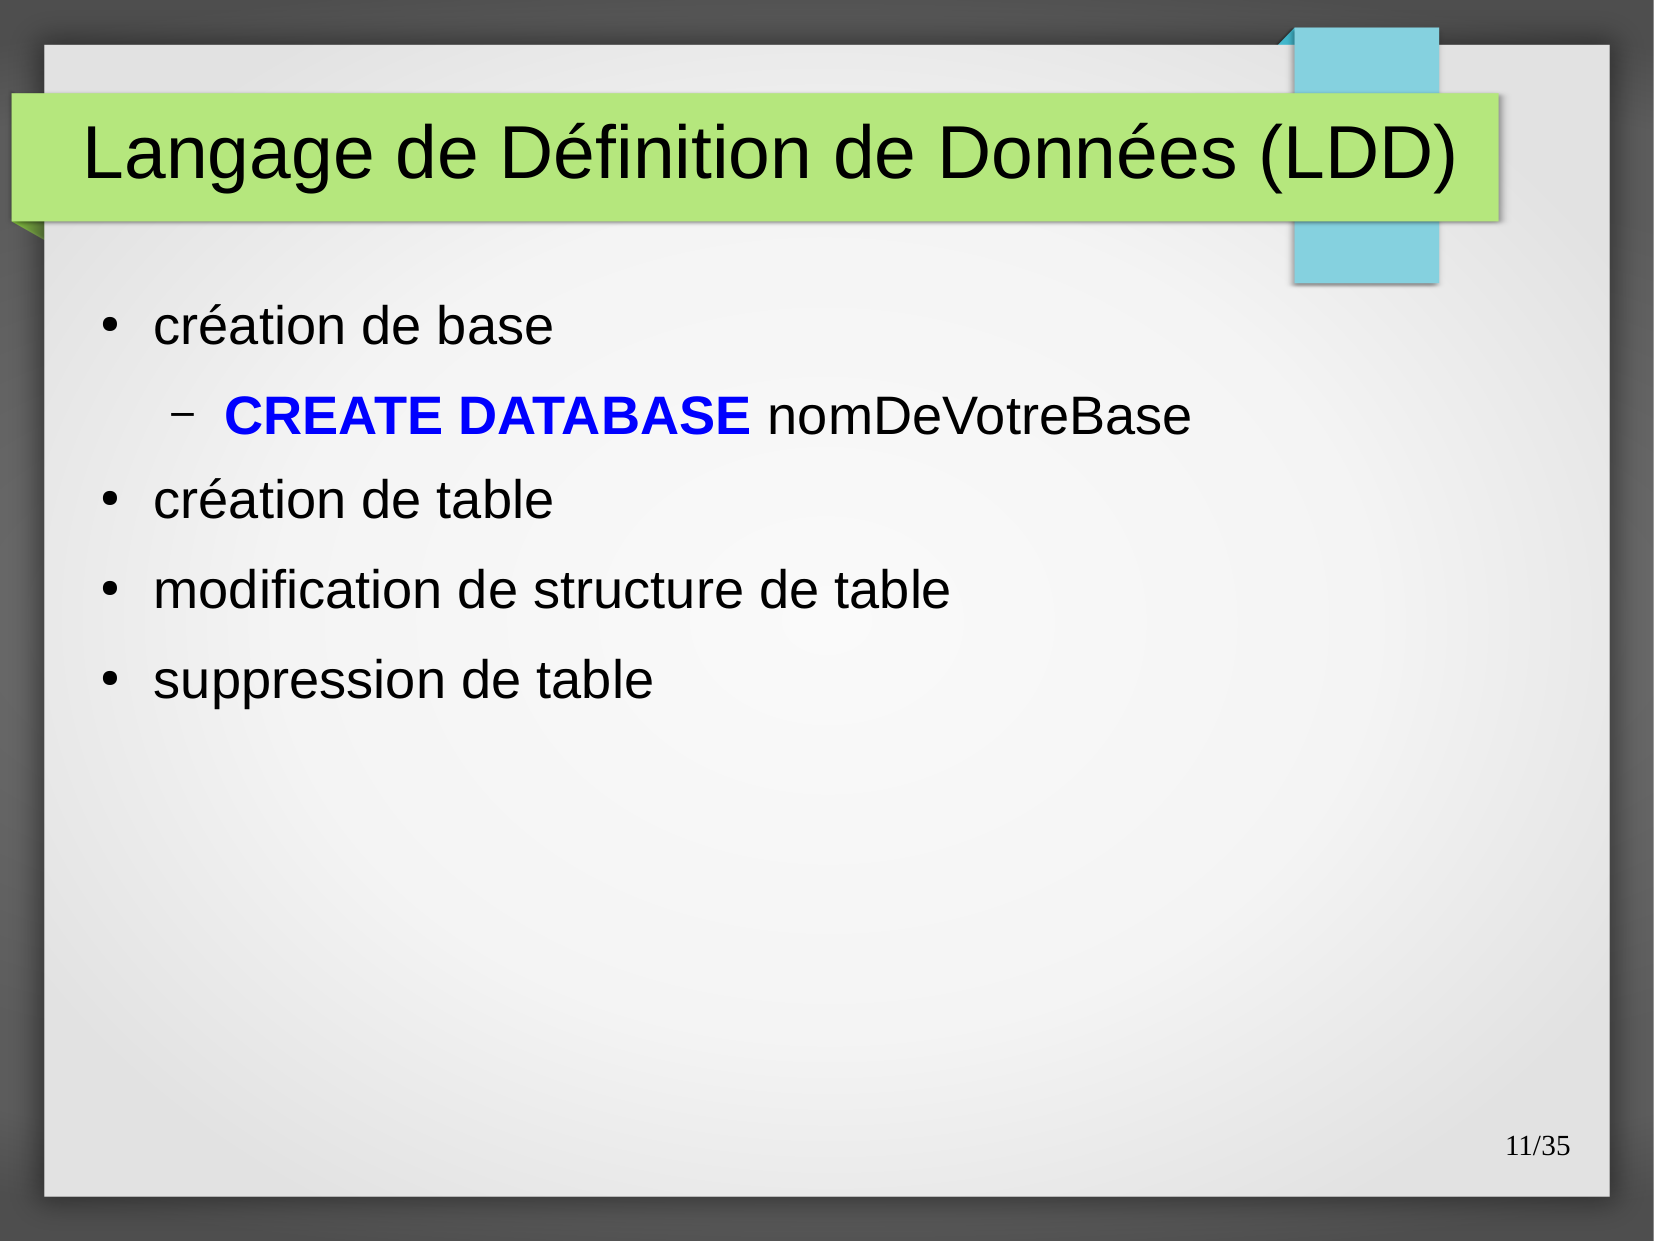

# Langage de Définition de Données (LDD)
création de base
CREATE DATABASE nomDeVotreBase
création de table
modification de structure de table
suppression de table
11